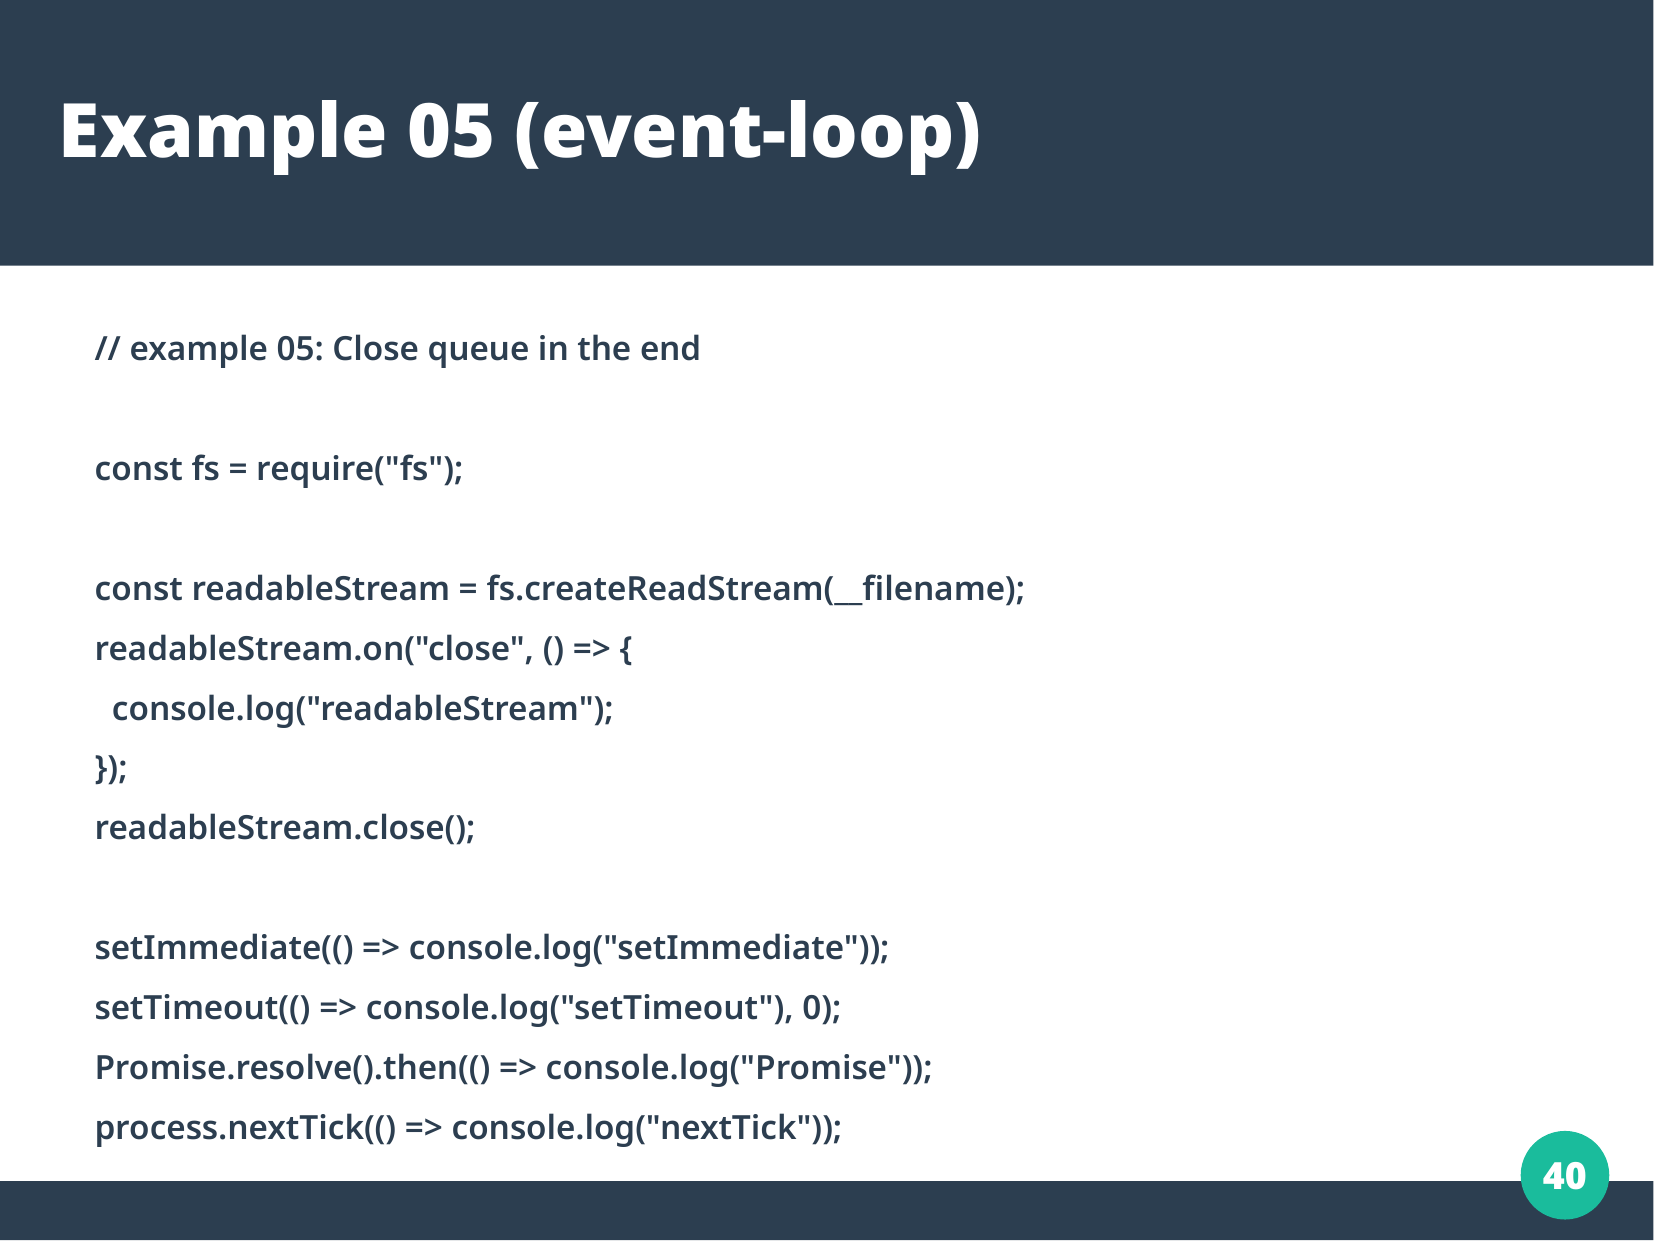

# Example 05 (event-loop)
// example 05: Close queue in the end
const fs = require("fs");
const readableStream = fs.createReadStream(__filename);
readableStream.on("close", () => {
 console.log("readableStream");
});
readableStream.close();
setImmediate(() => console.log("setImmediate"));
setTimeout(() => console.log("setTimeout"), 0);
Promise.resolve().then(() => console.log("Promise"));
process.nextTick(() => console.log("nextTick"));
40